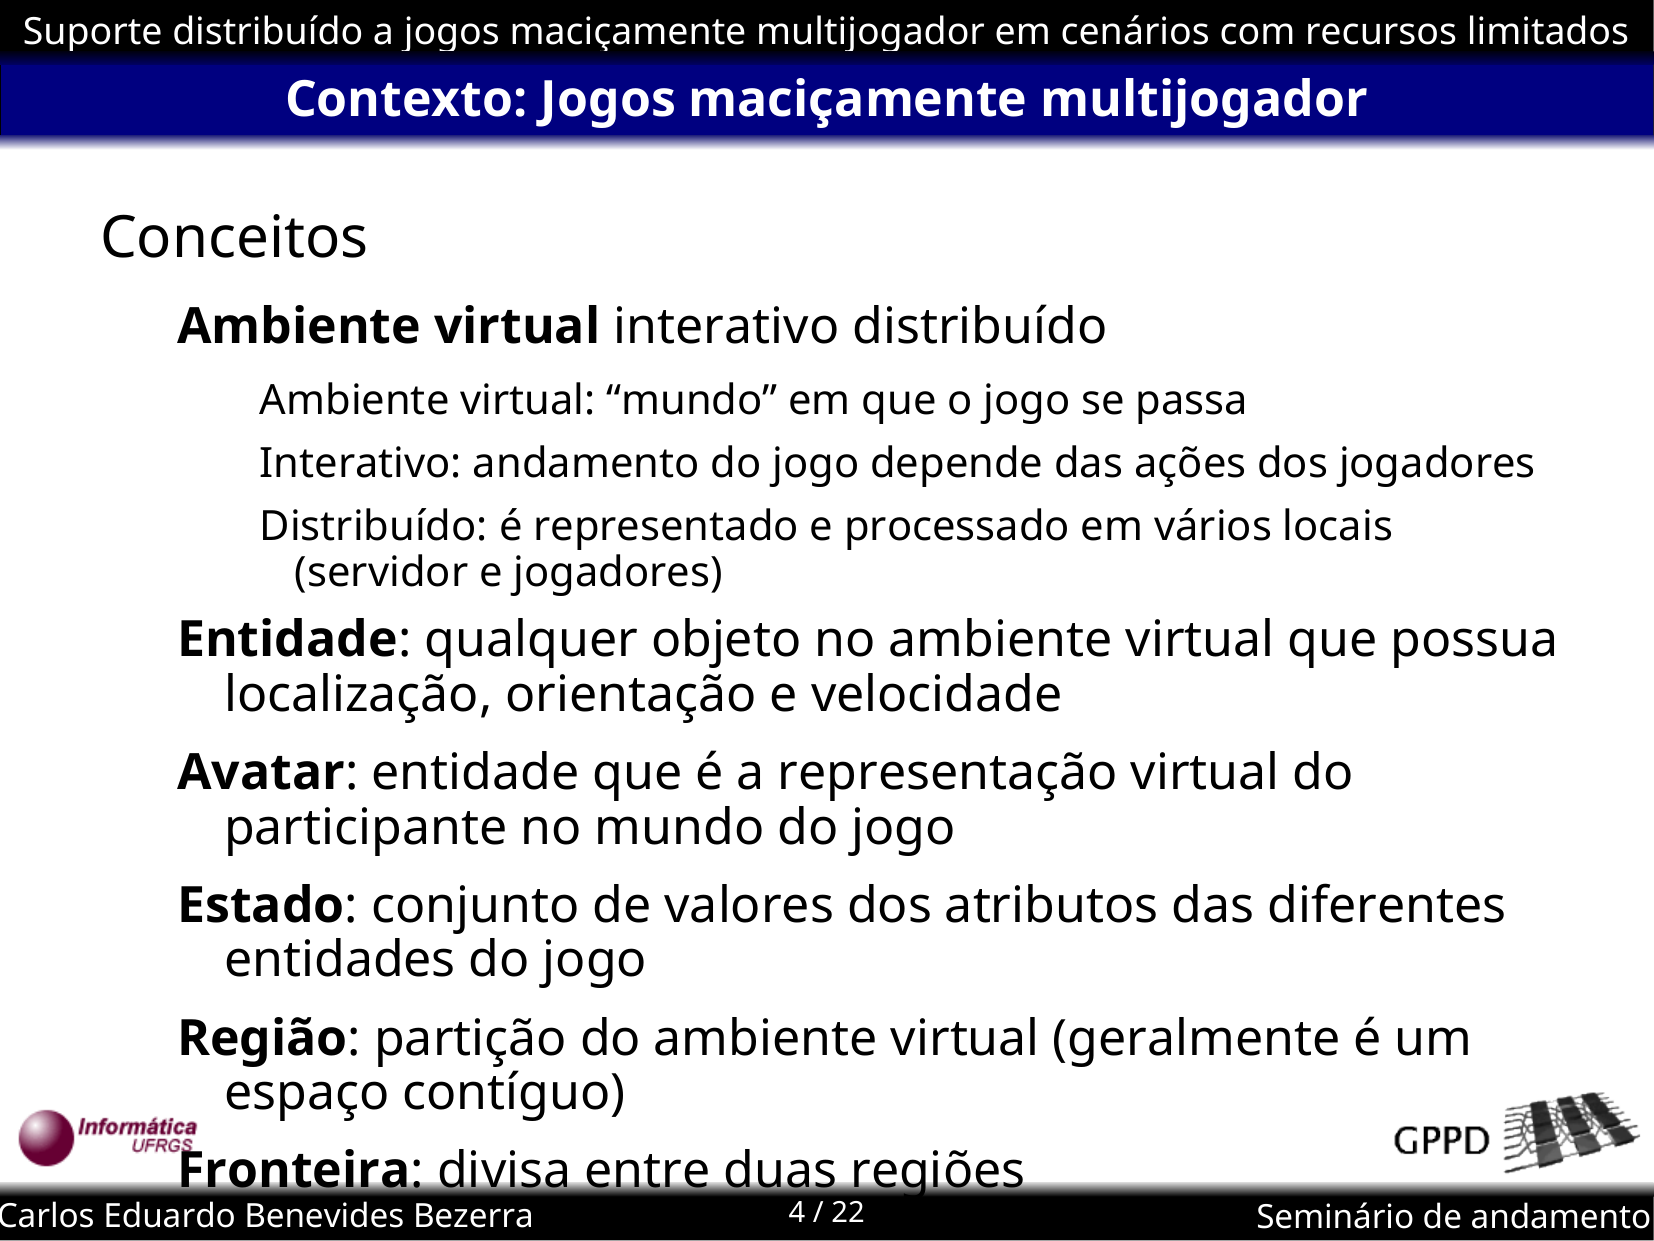

# Contexto: Jogos maciçamente multijogador
Conceitos
Ambiente virtual interativo distribuído
Ambiente virtual: “mundo” em que o jogo se passa
Interativo: andamento do jogo depende das ações dos jogadores
Distribuído: é representado e processado em vários locais (servidor e jogadores)
Entidade: qualquer objeto no ambiente virtual que possua localização, orientação e velocidade
Avatar: entidade que é a representação virtual do participante no mundo do jogo
Estado: conjunto de valores dos atributos das diferentes entidades do jogo
Região: partição do ambiente virtual (geralmente é um espaço contíguo)
Fronteira: divisa entre duas regiões